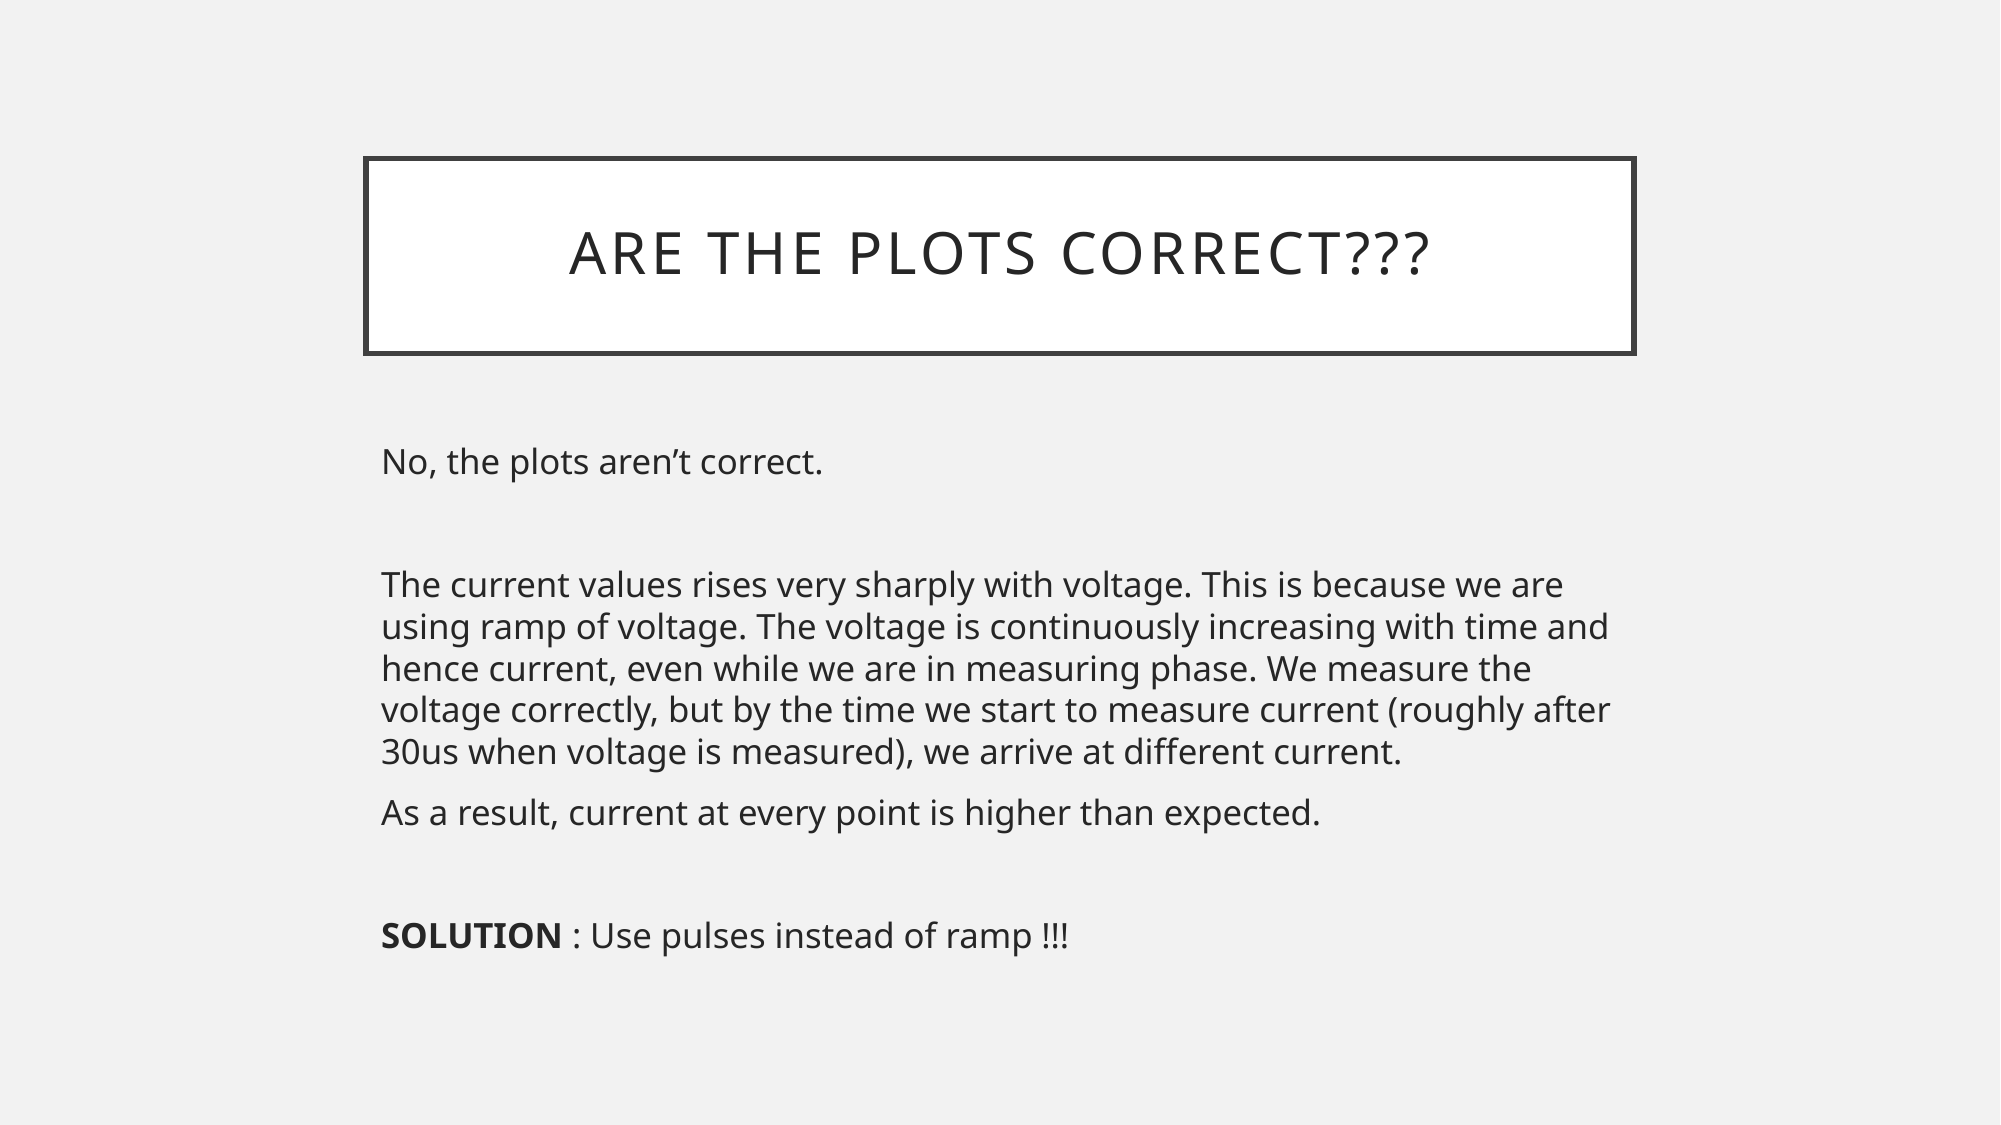

# Are the plots correct???
No, the plots aren’t correct.
The current values rises very sharply with voltage. This is because we are using ramp of voltage. The voltage is continuously increasing with time and hence current, even while we are in measuring phase. We measure the voltage correctly, but by the time we start to measure current (roughly after 30us when voltage is measured), we arrive at different current.
As a result, current at every point is higher than expected.
SOLUTION : Use pulses instead of ramp !!!